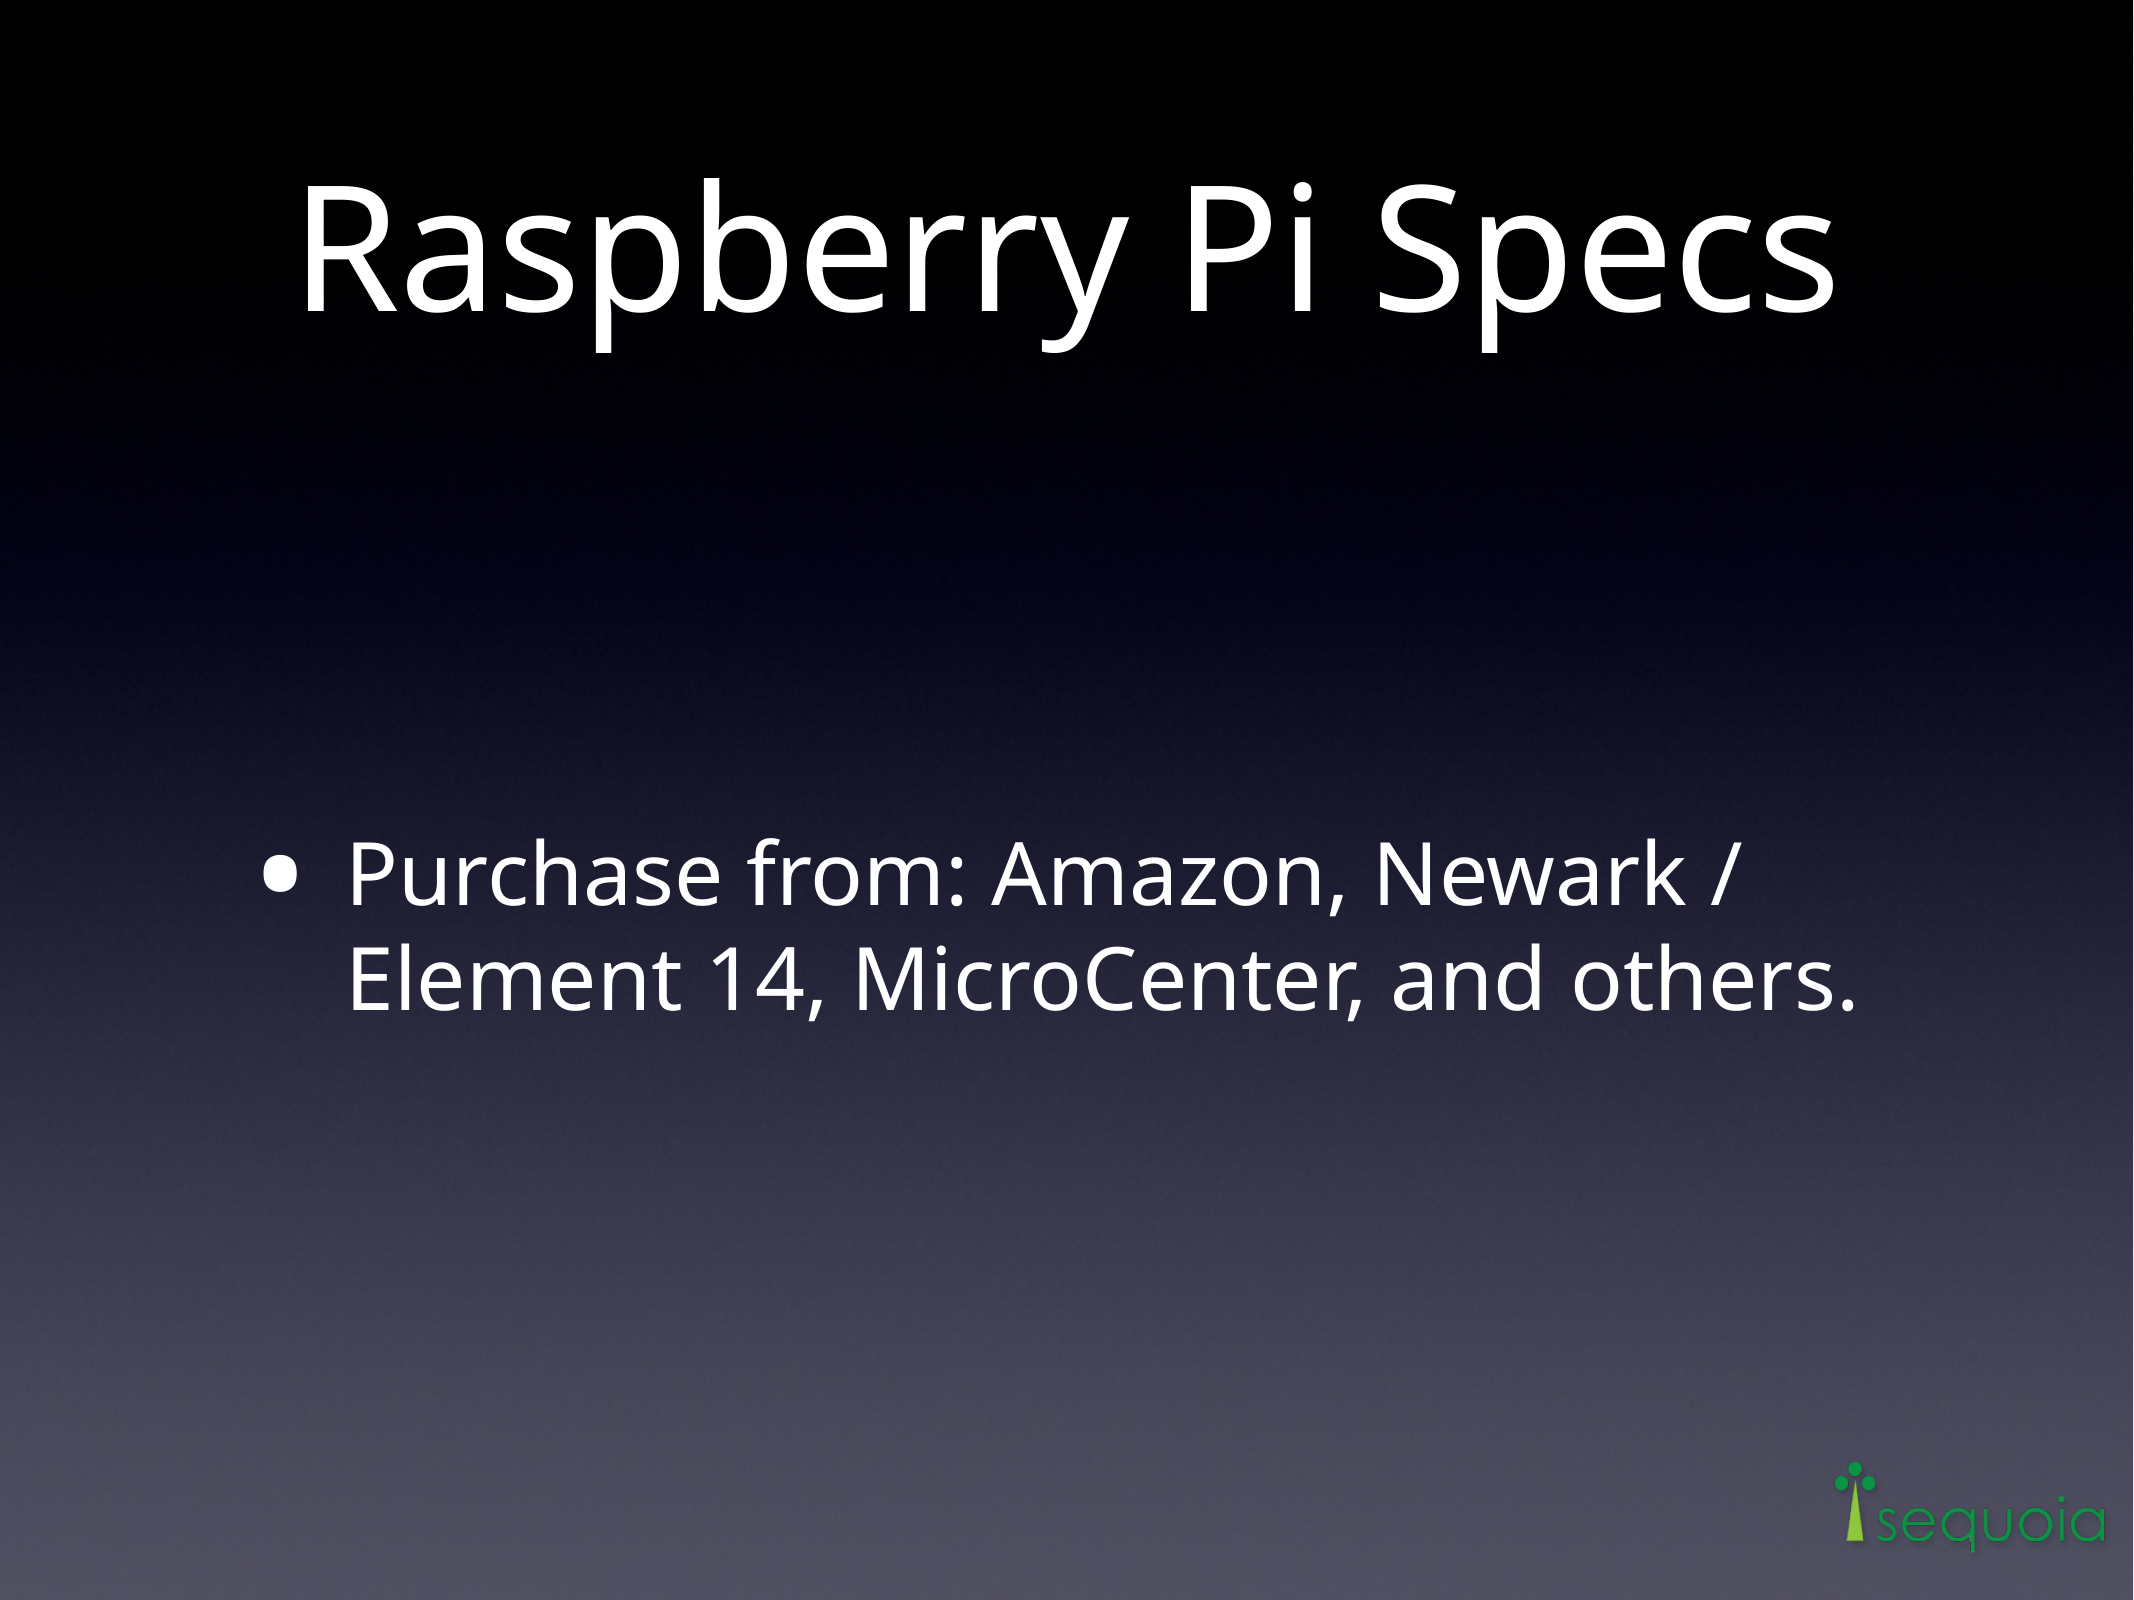

# Raspberry Pi Specs
Purchase from: Amazon, Newark / Element 14, MicroCenter, and others.